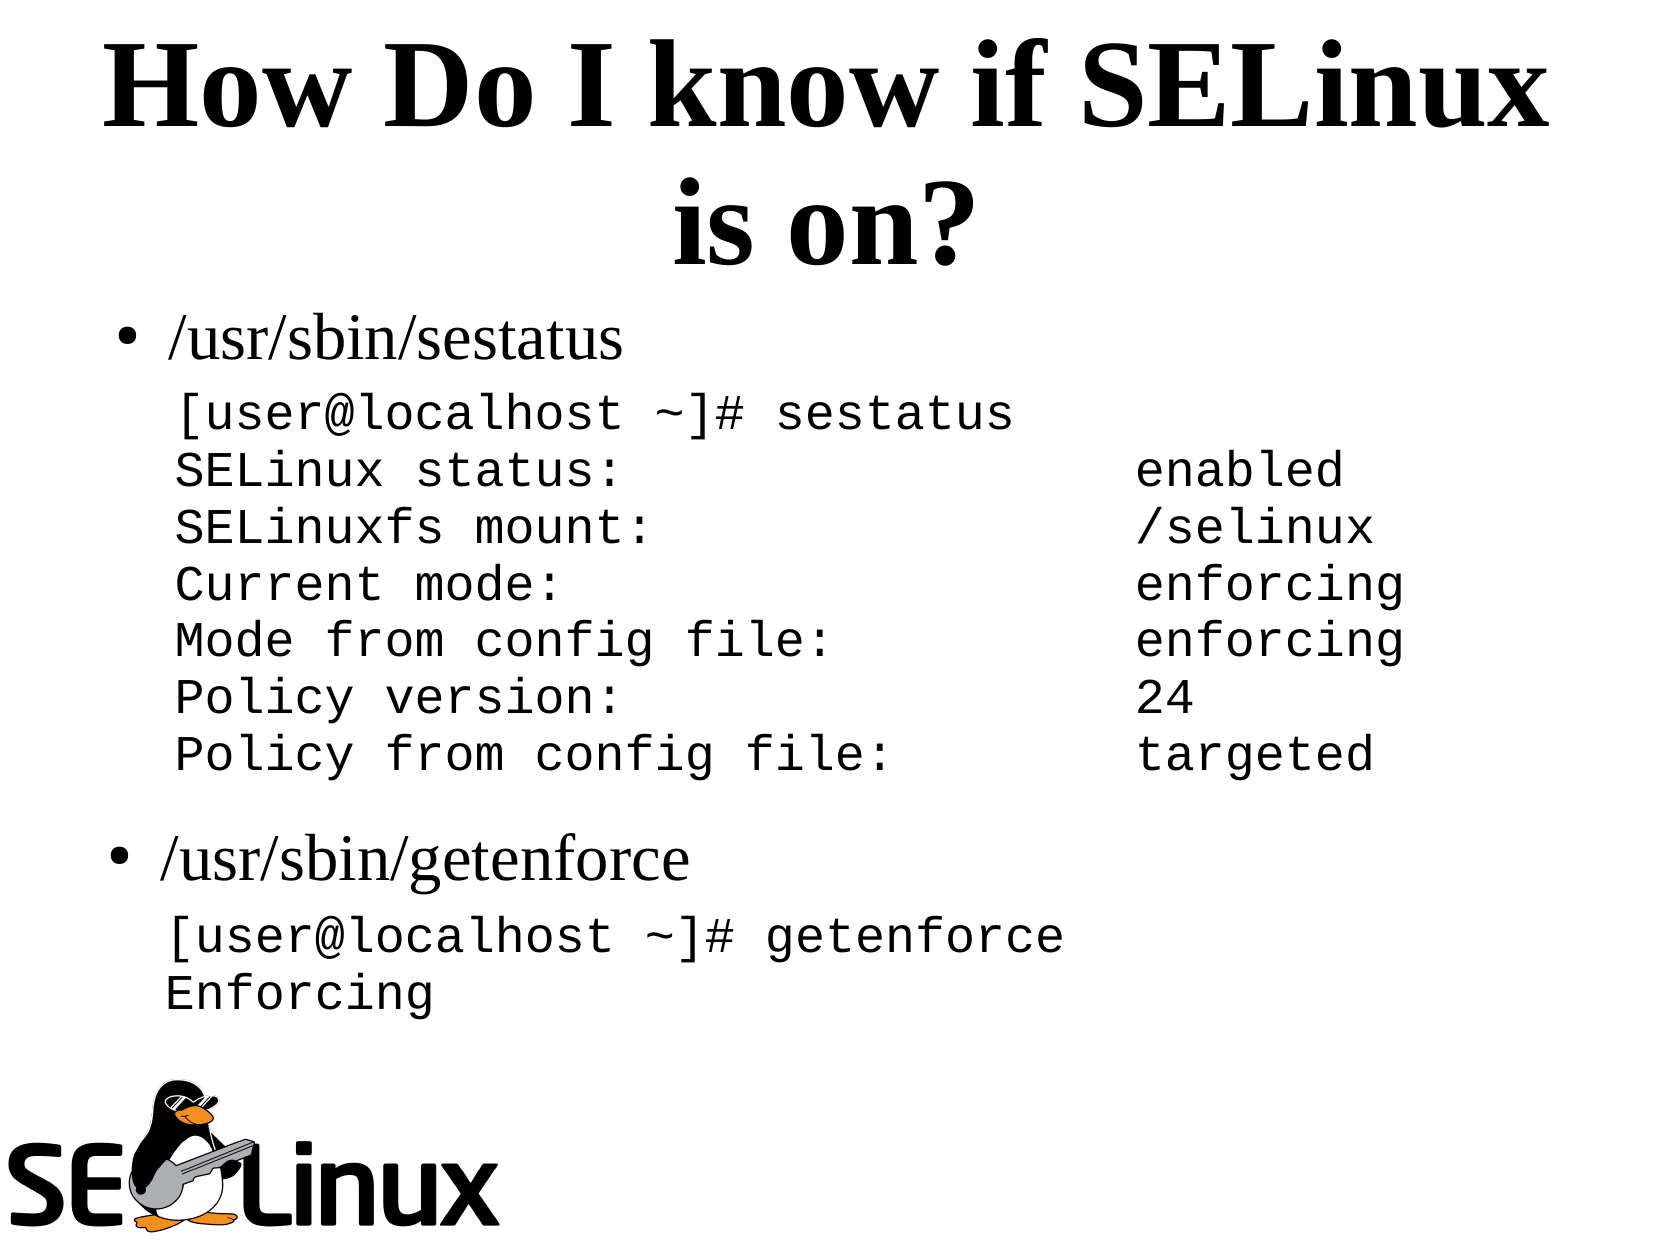

# How Do I know if SELinux is on?
/usr/sbin/sestatus
[user@localhost ~]# sestatus
SELinux status: enabled
SELinuxfs mount: /selinux
Current mode: enforcing
Mode from config file: enforcing
Policy version: 24
Policy from config file: targeted
/usr/sbin/getenforce
[user@localhost ~]# getenforce
Enforcing